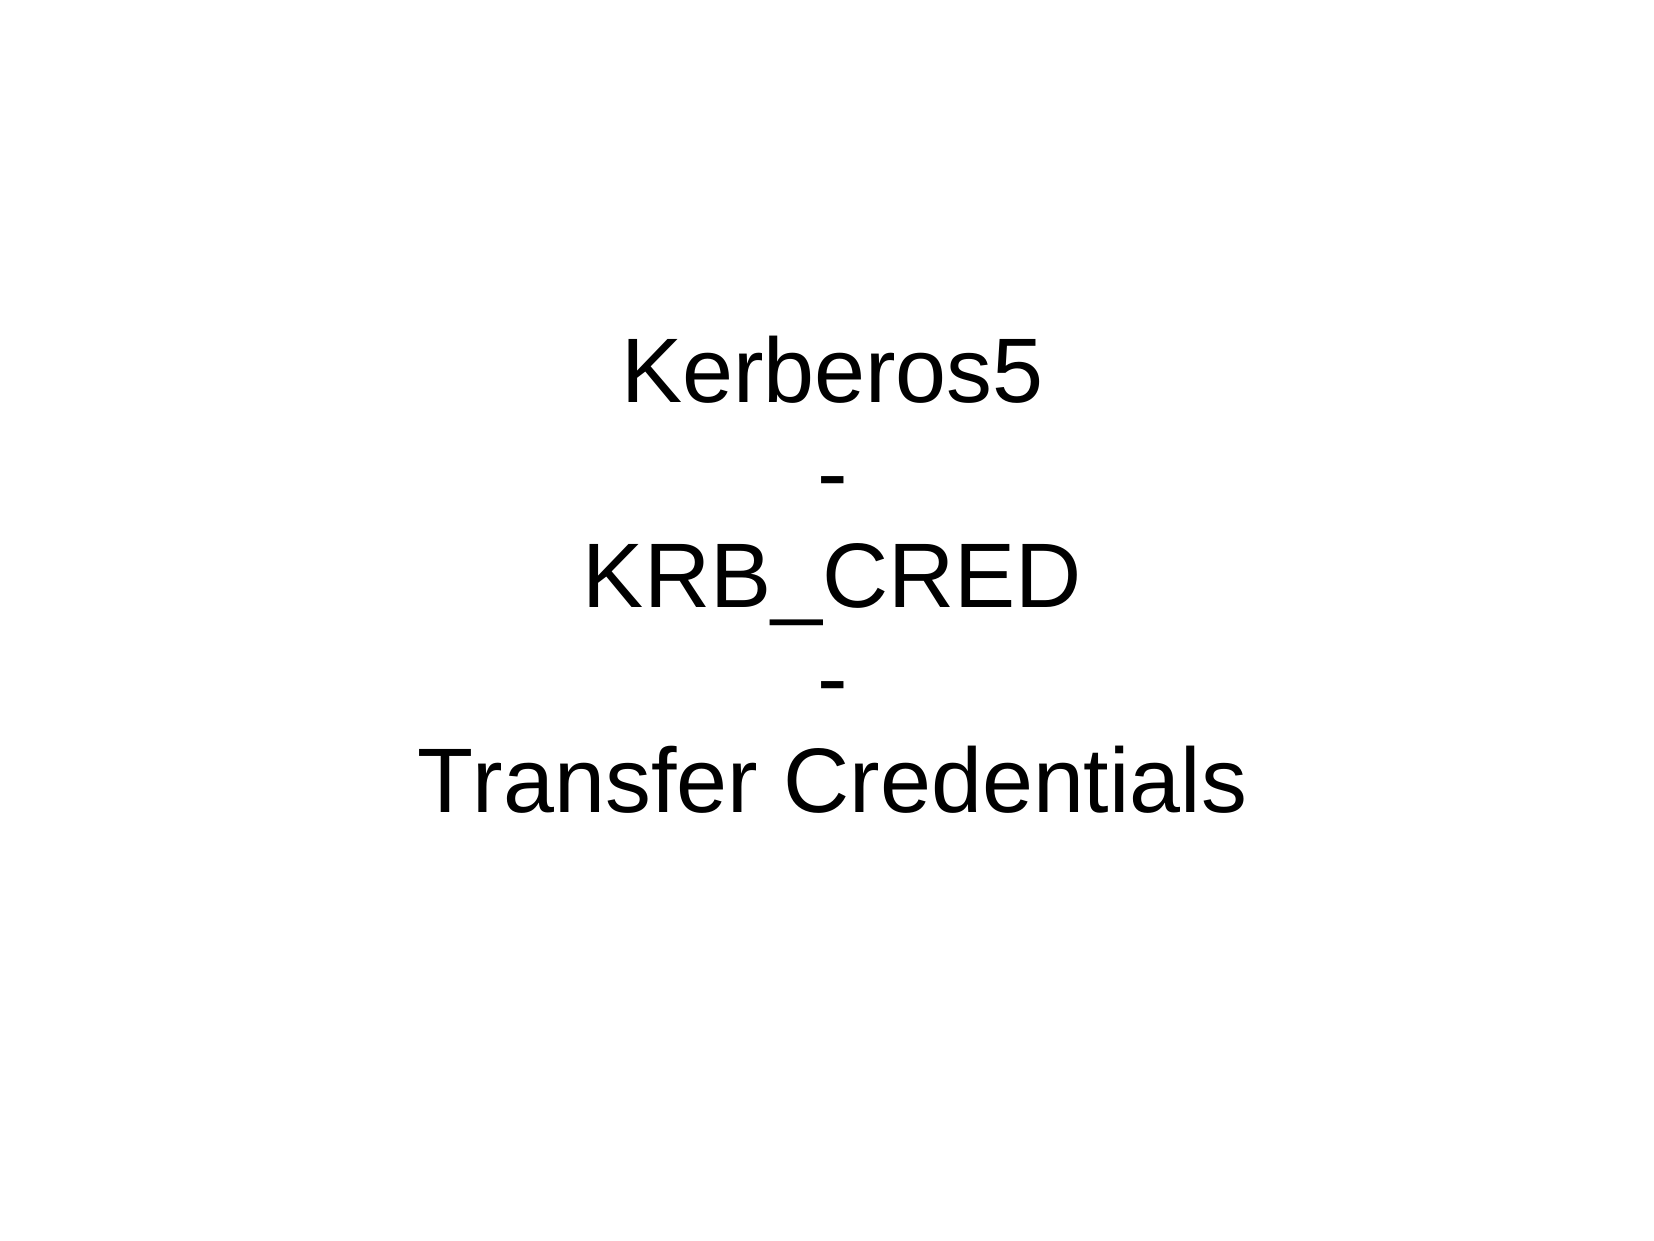

# Kerberos5 - KRB_CRED - Transfer Credentials